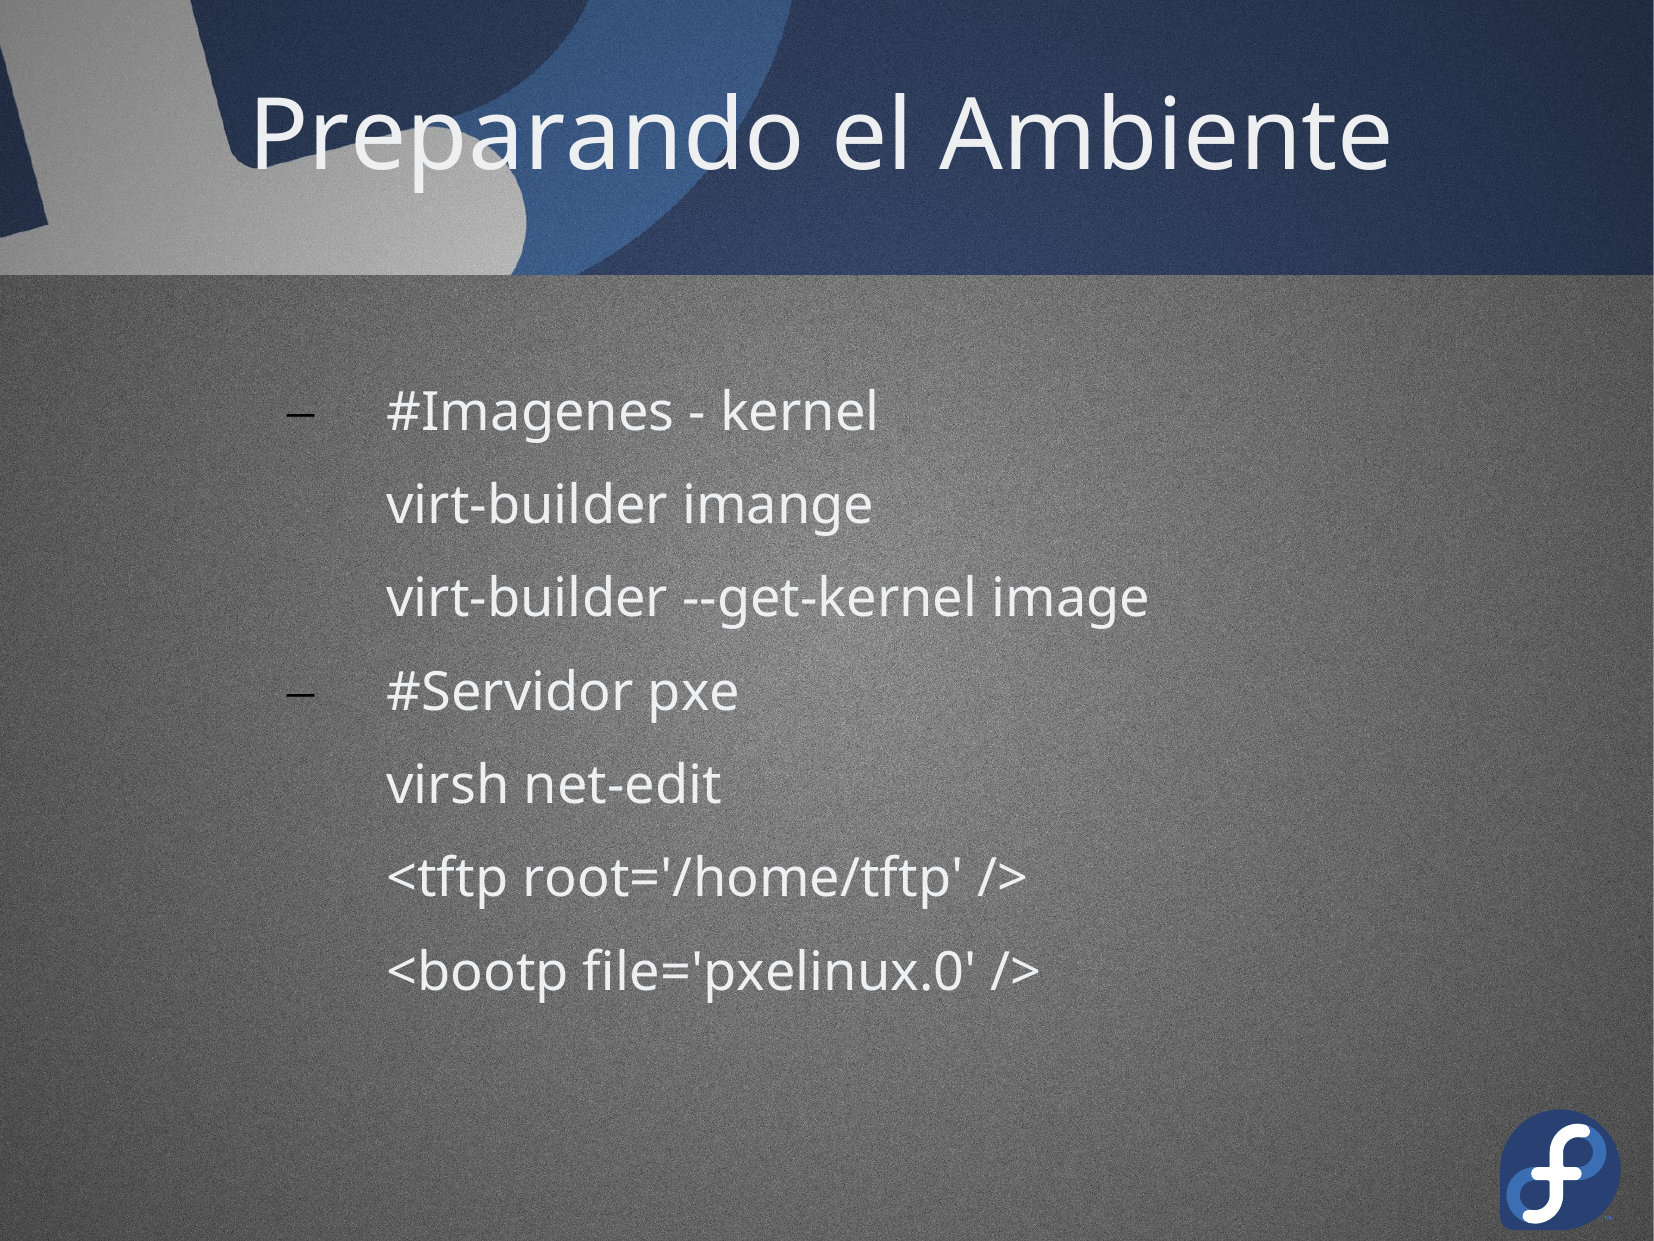

Preparando el Ambiente
#Imagenes - kernel
virt-builder imange
virt-builder --get-kernel image
#Servidor pxe
virsh net-edit
<tftp root='/home/tftp' />
<bootp file='pxelinux.0' />